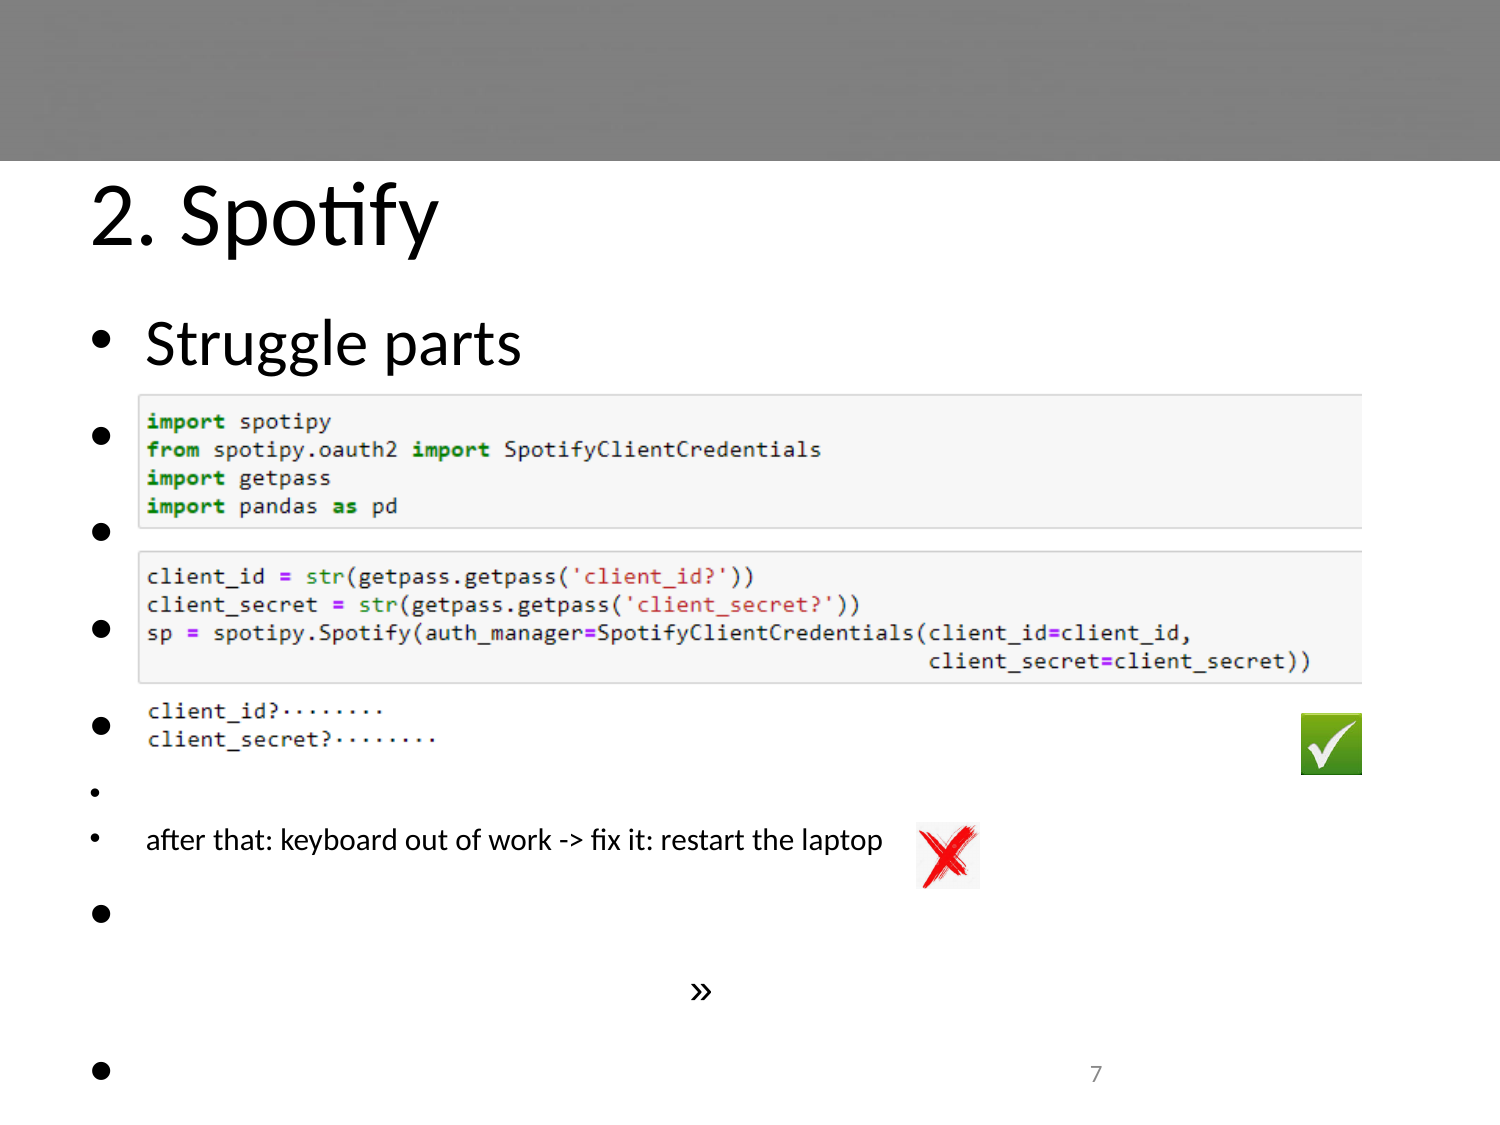

# 2. Spotify
Struggle parts
after that: keyboard out of work -> fix it: restart the laptop